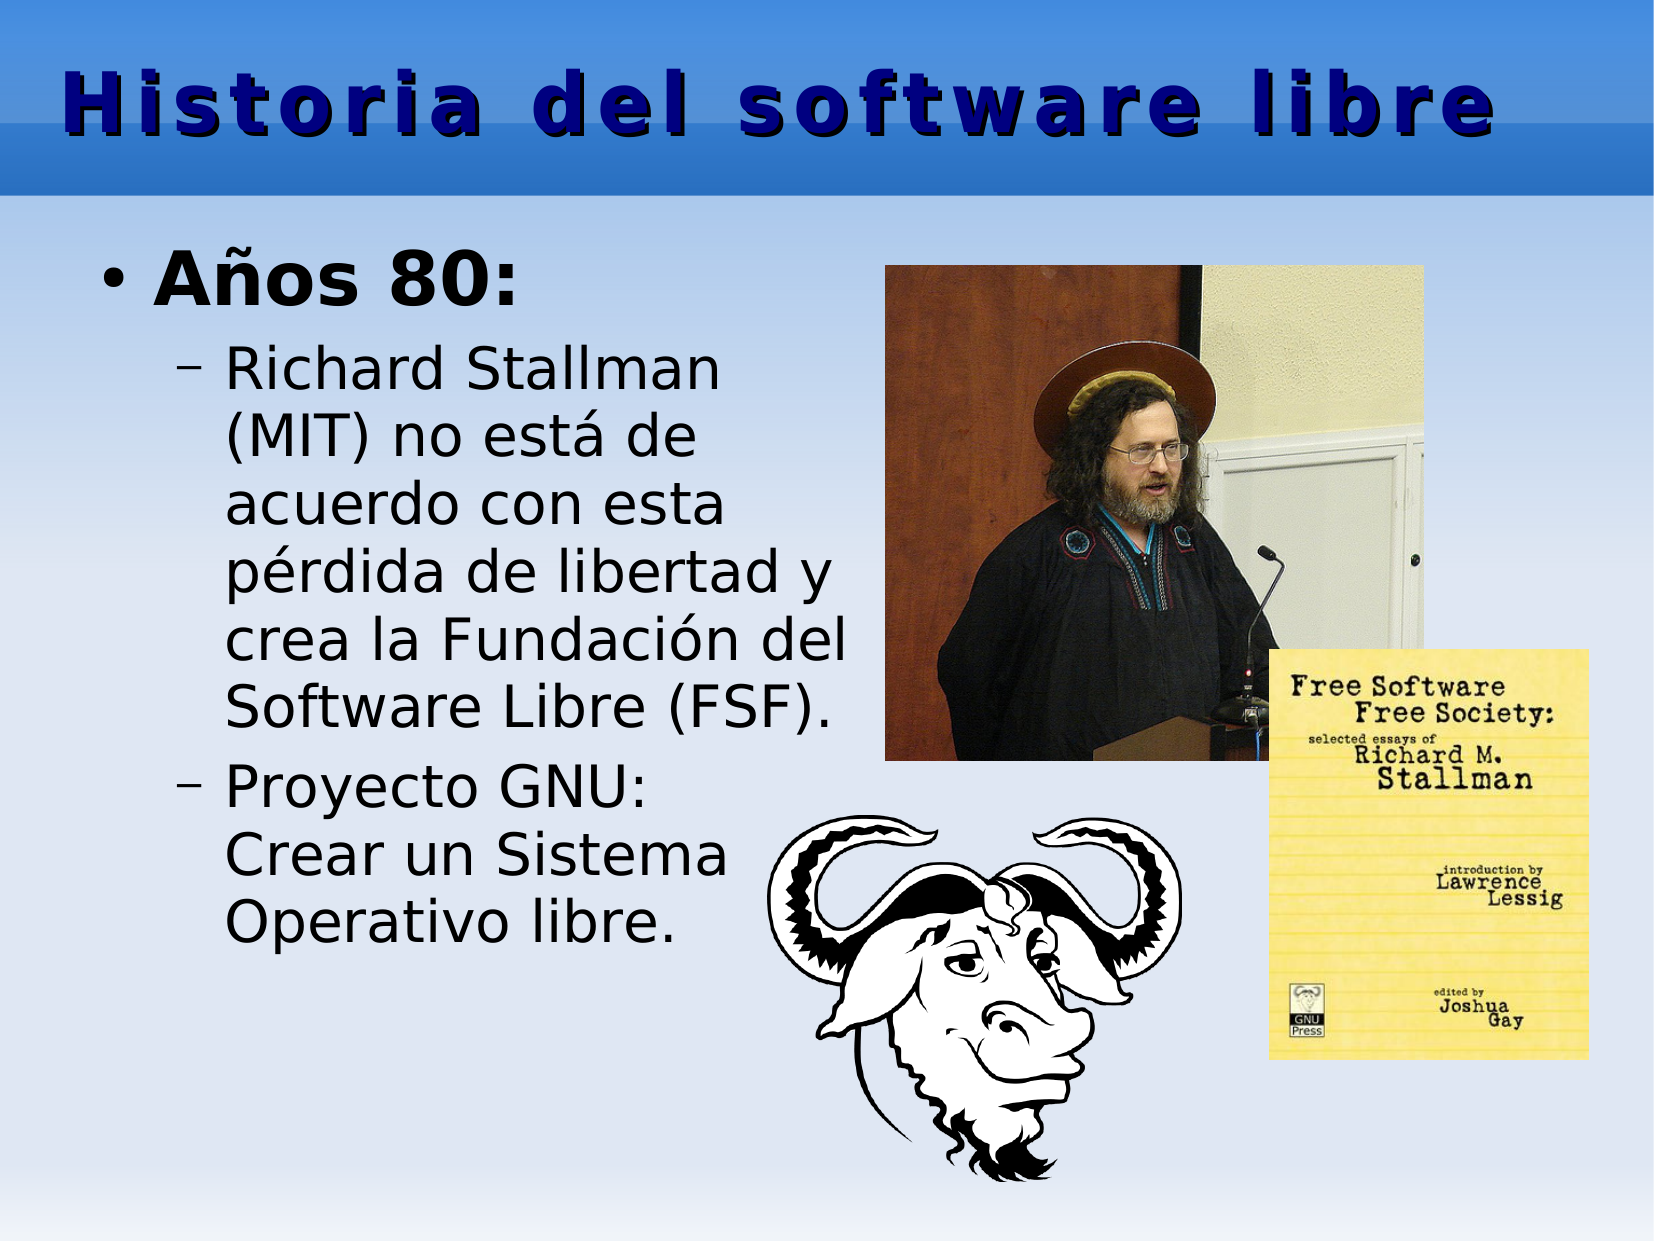

# Historia del software libre
Años 80:
Richard Stallman (MIT) no está de acuerdo con esta pérdida de libertad y crea la Fundación del Software Libre (FSF).
Proyecto GNU:
Crear un Sistema Operativo libre.